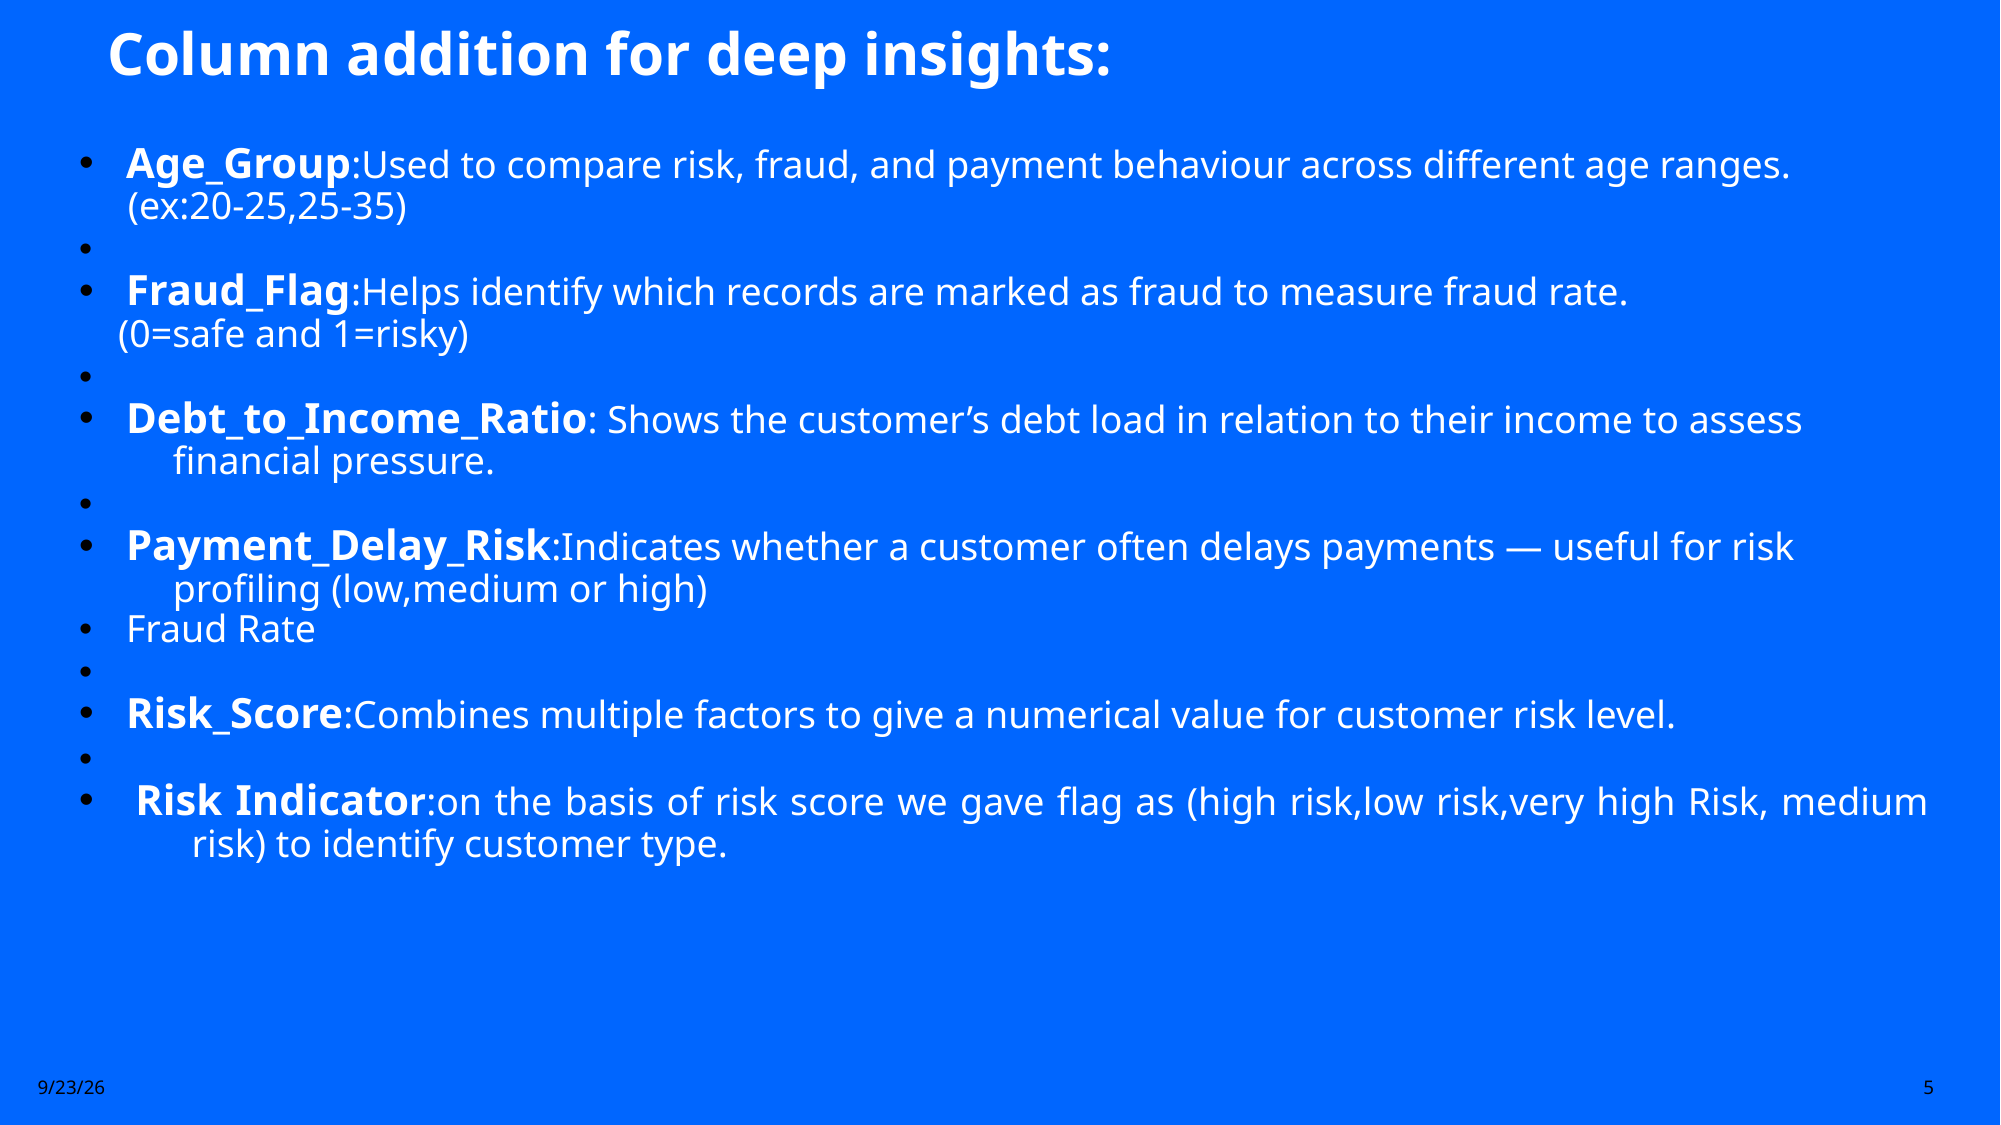

Column addition for deep insights:
Age_Group:Used to compare risk, fraud, and payment behaviour across different age ranges.
 (ex:20-25,25-35)
Fraud_Flag:Helps identify which records are marked as fraud to measure fraud rate.
 (0=safe and 1=risky)
Debt_to_Income_Ratio: Shows the customer’s debt load in relation to their income to assess financial pressure.
Payment_Delay_Risk:Indicates whether a customer often delays payments — useful for risk profiling (low,medium or high)
Fraud Rate
Risk_Score:Combines multiple factors to give a numerical value for customer risk level.
Risk Indicator:on the basis of risk score we gave flag as (high risk,low risk,very high Risk, medium risk) to identify customer type.